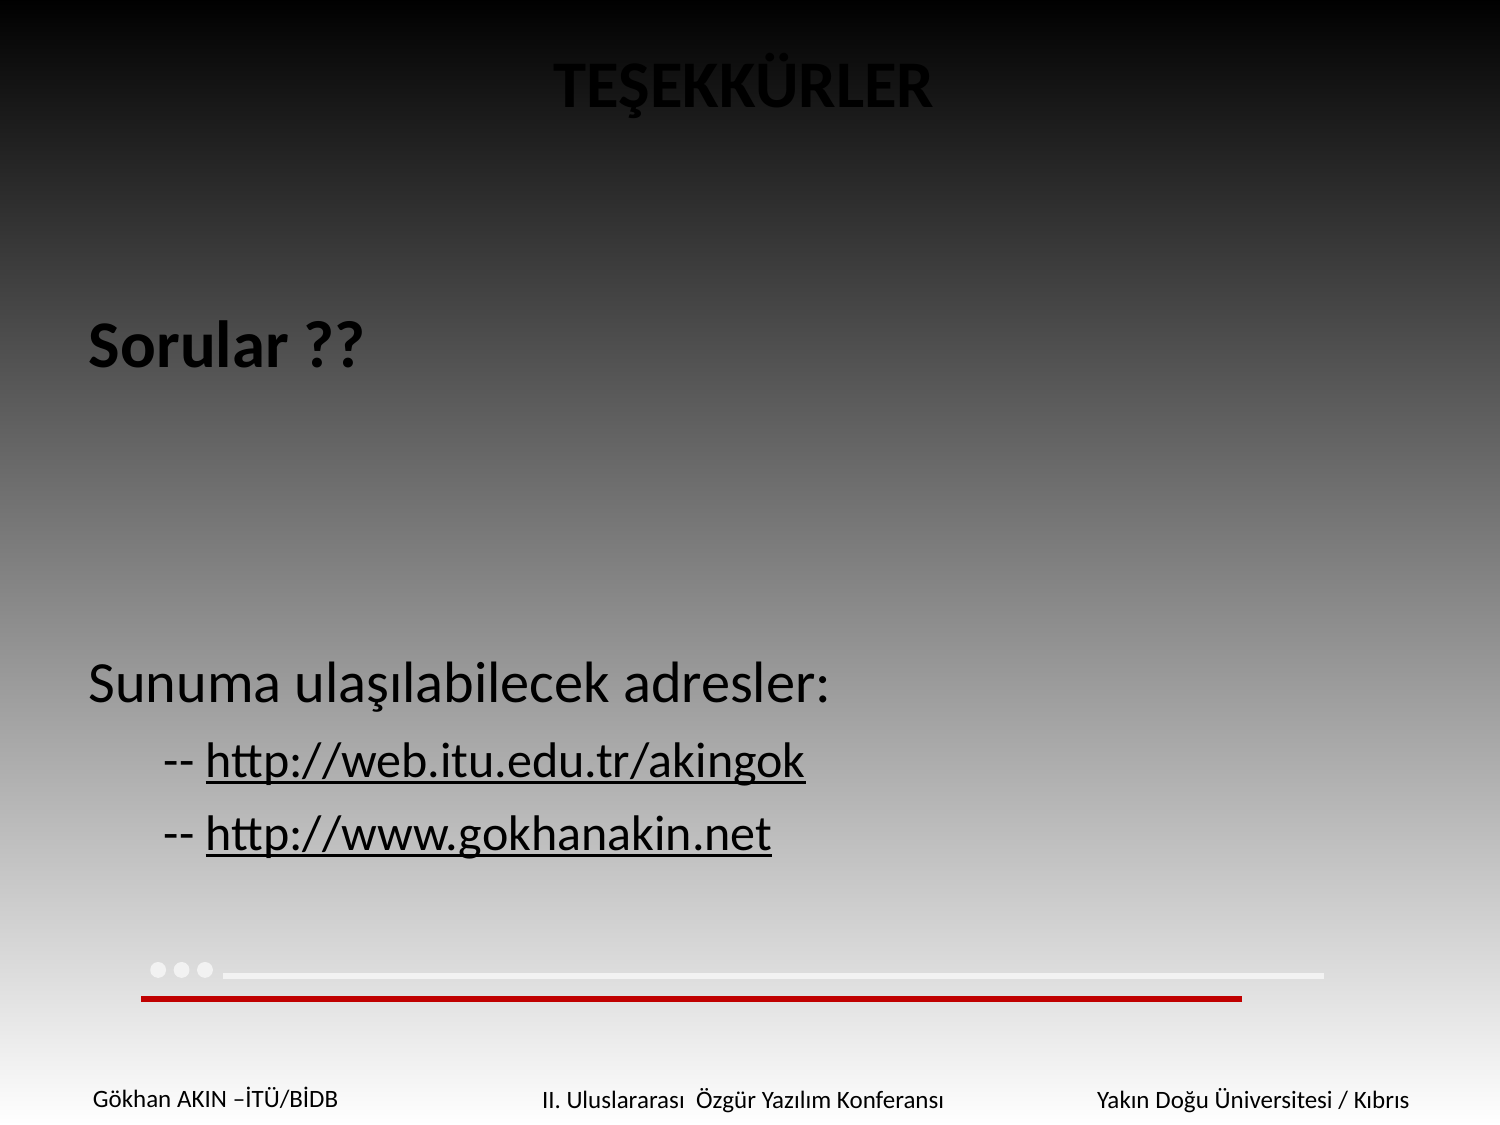

TEŞEKKÜRLER
Sorular ??
Sunuma ulaşılabilecek adresler:
	-- http://web.itu.edu.tr/akingok
	-- http://www.gokhanakin.net